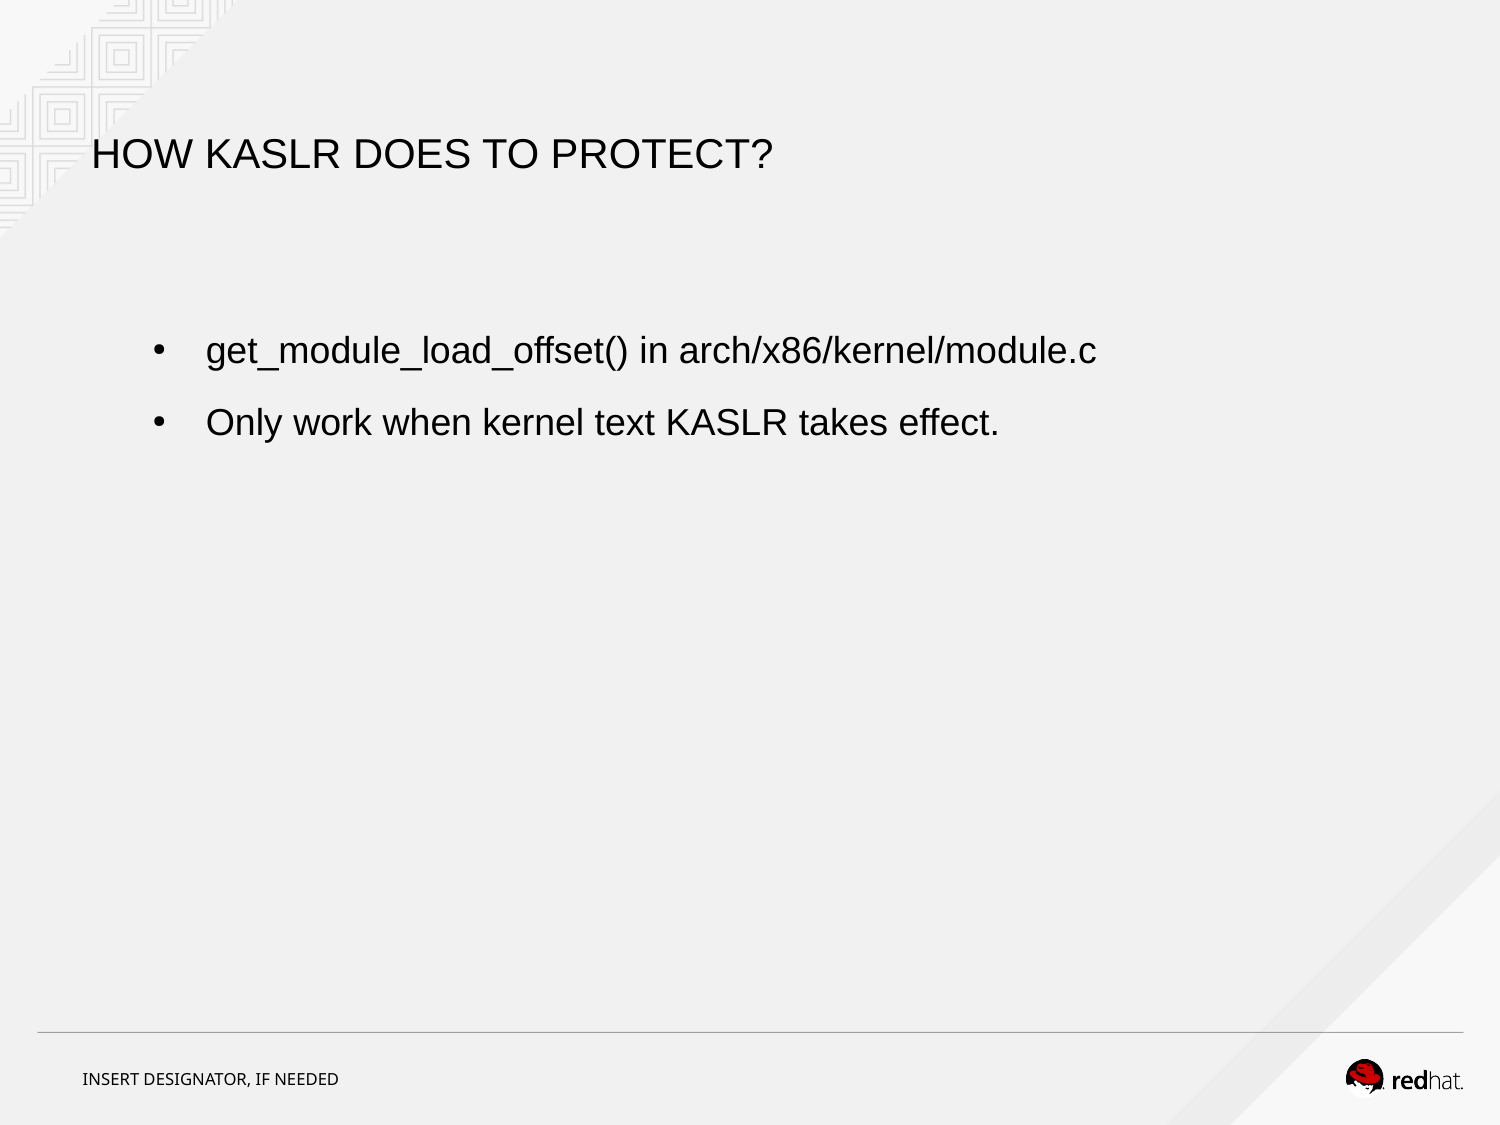

# HOW KASLR DOES TO PROTECT?
get_module_load_offset() in arch/x86/kernel/module.c
Only work when kernel text KASLR takes effect.